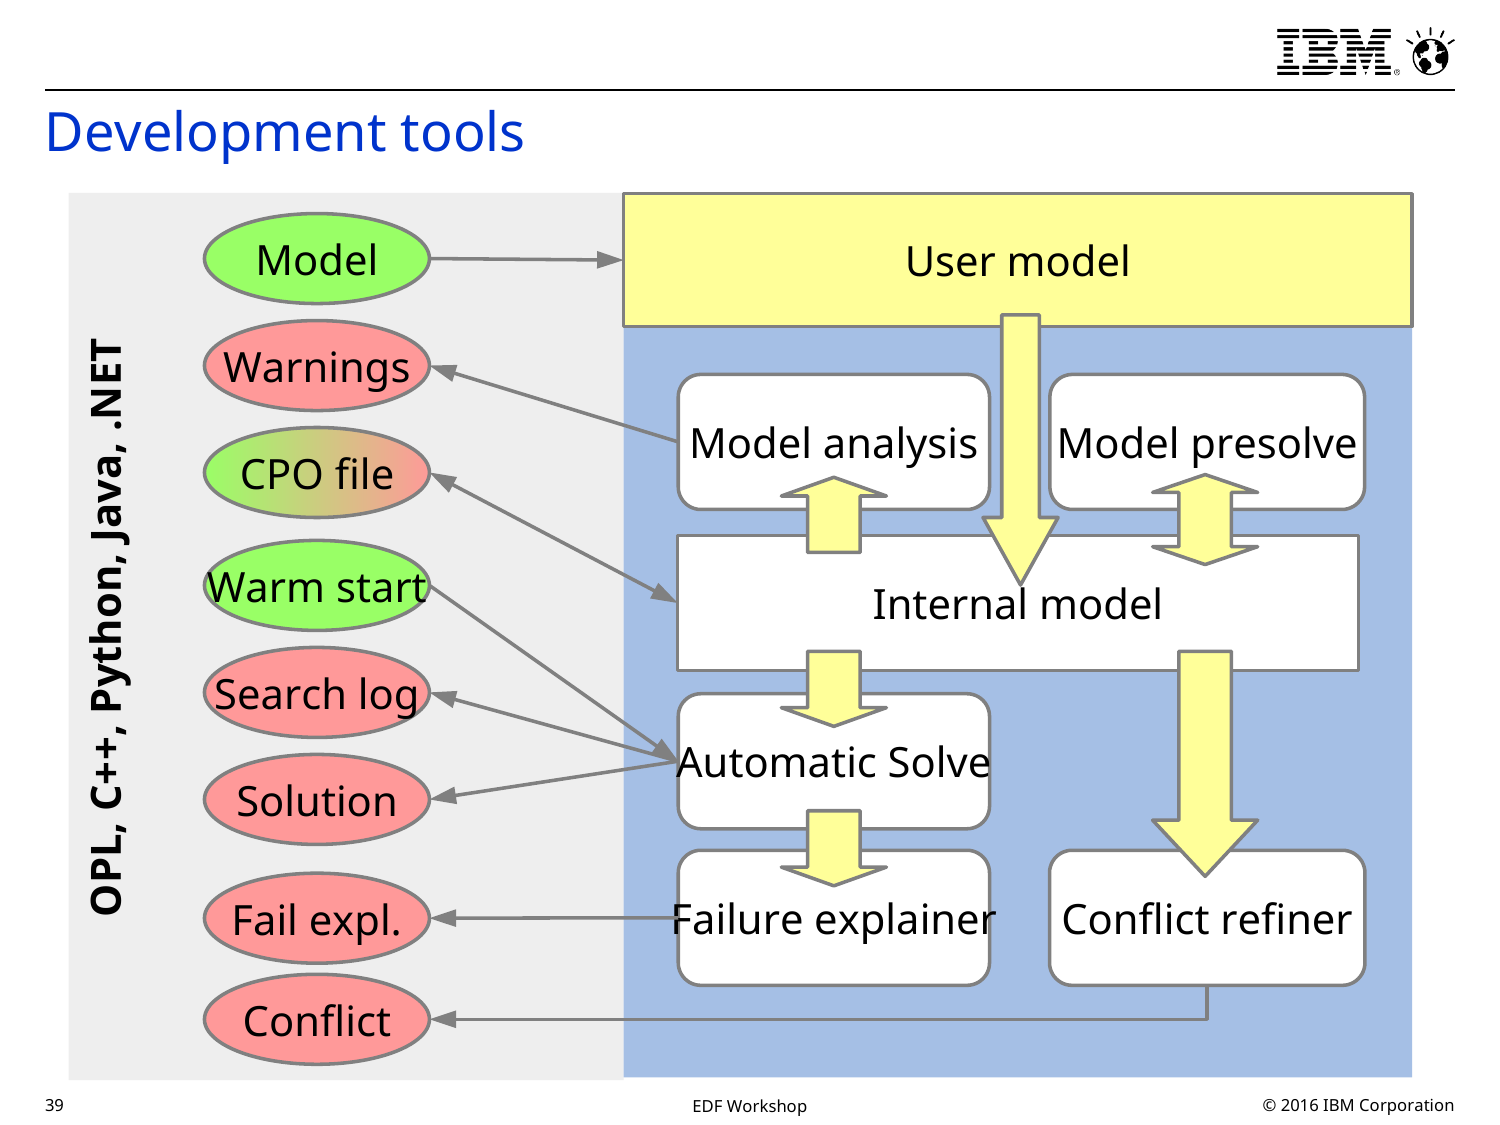

# Development tools
User model
Model
Warnings
Model analysis
Model presolve
CPO file
Internal model
Warm start
OPL, C++, Python, Java, .NET
Search log
Automatic Solve
Solution
Failure explainer
Conflict refiner
Fail expl.
Conflict
39